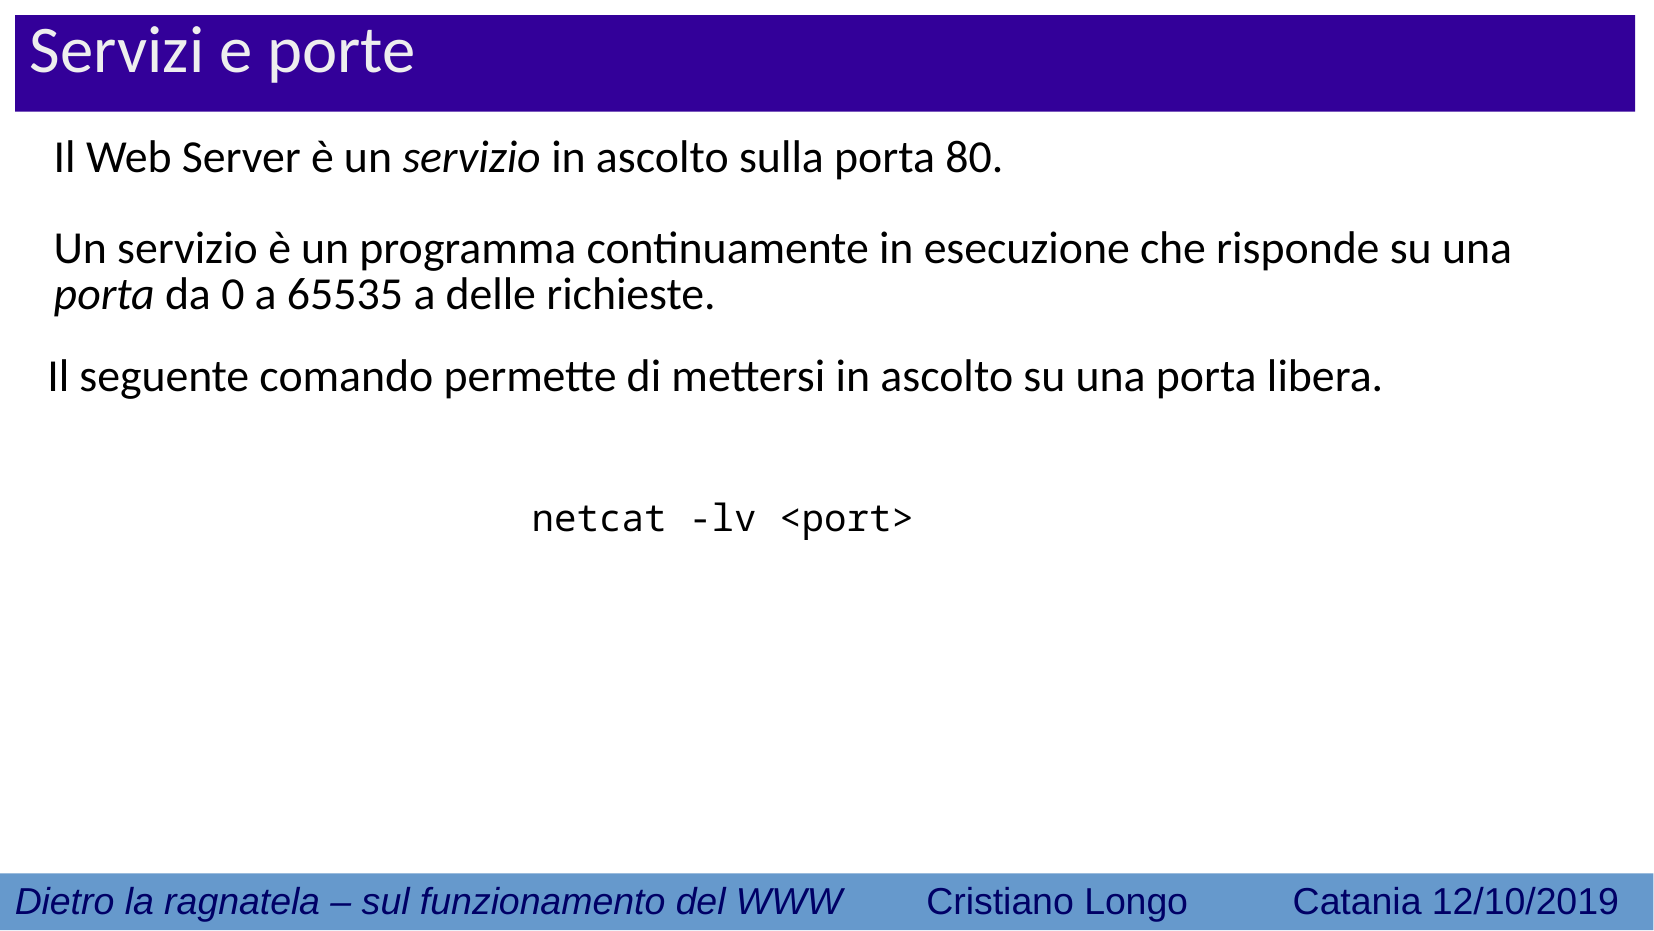

Servizi e porte
Il Web Server è un servizio in ascolto sulla porta 80.
Un servizio è un programma continuamente in esecuzione che risponde su una porta da 0 a 65535 a delle richieste.
Il seguente comando permette di mettersi in ascolto su una porta libera.
netcat -lv <port>
Dietro la ragnatela – sul funzionamento del WWW Cristiano Longo Catania 12/10/2019